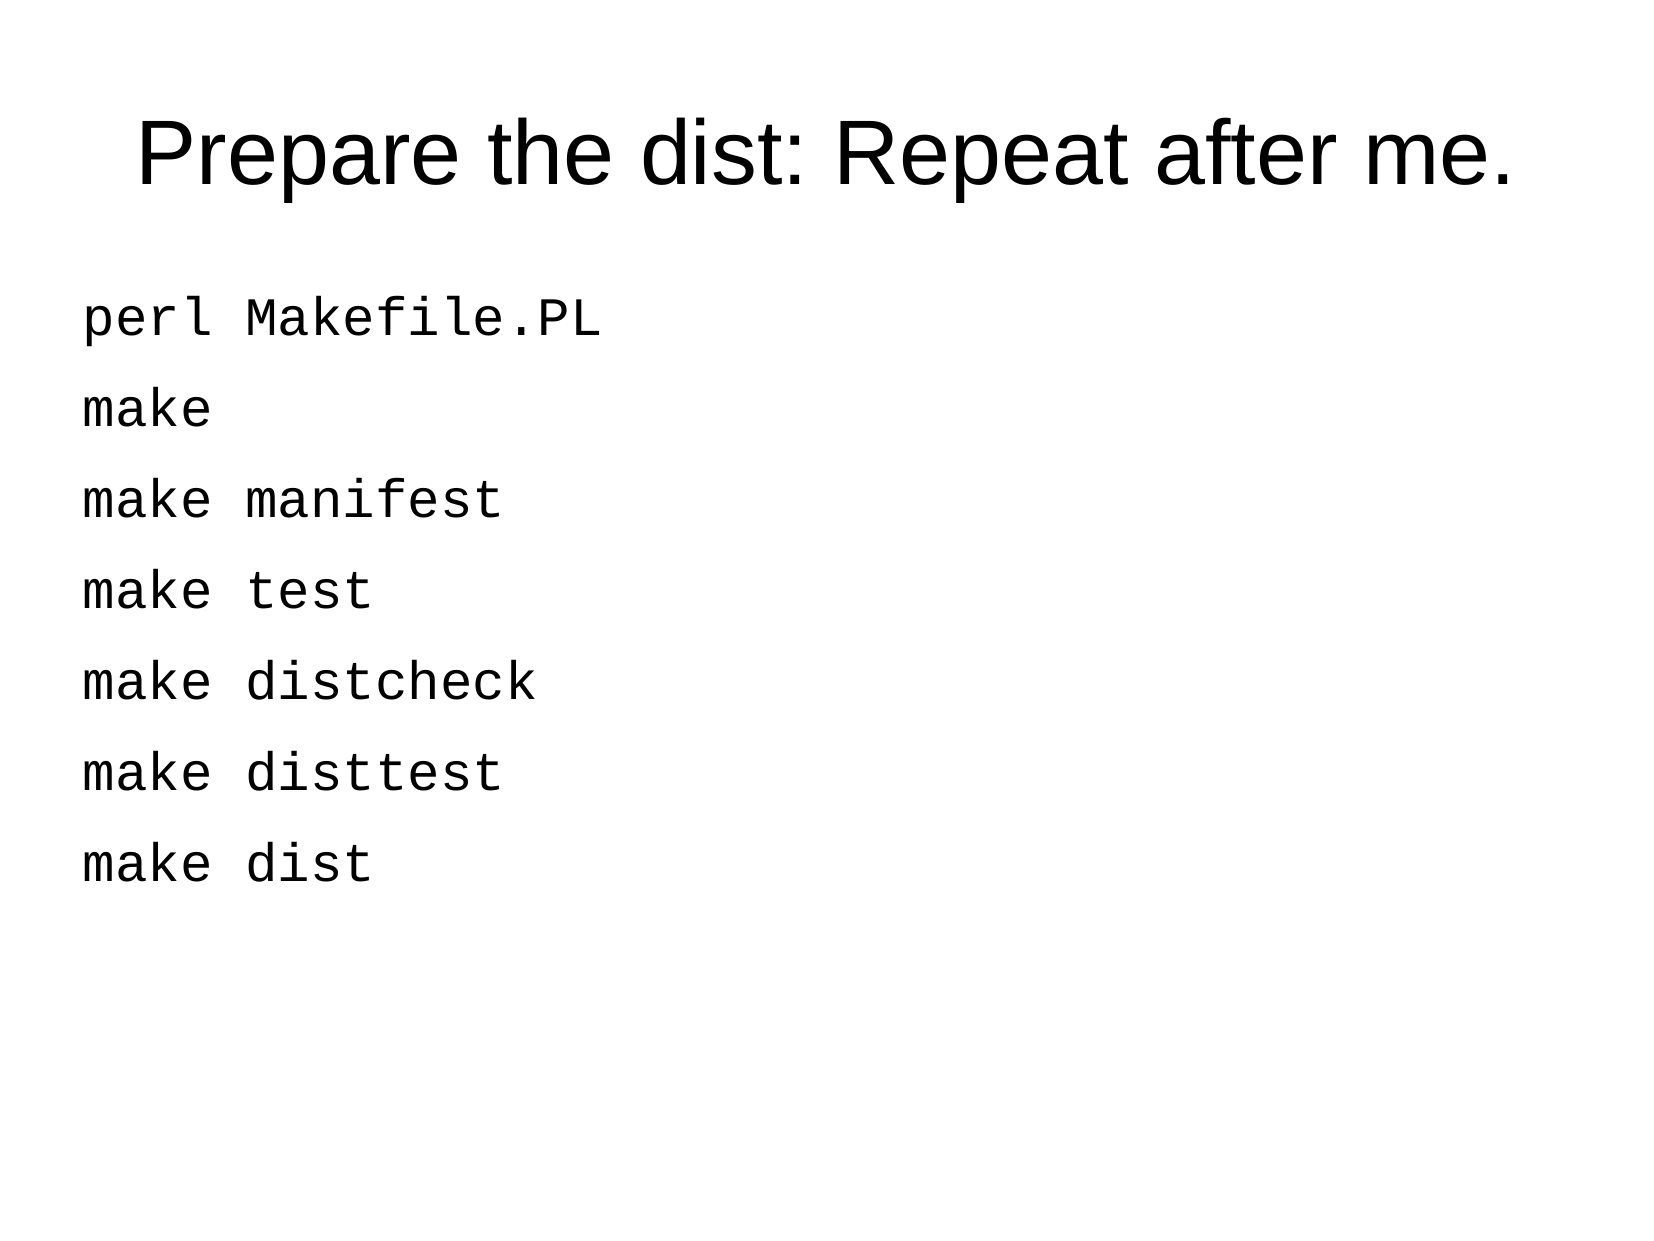

# Prepare the dist: Repeat after me.
perl Makefile.PL
make
make manifest
make test
make distcheck
make disttest
make dist